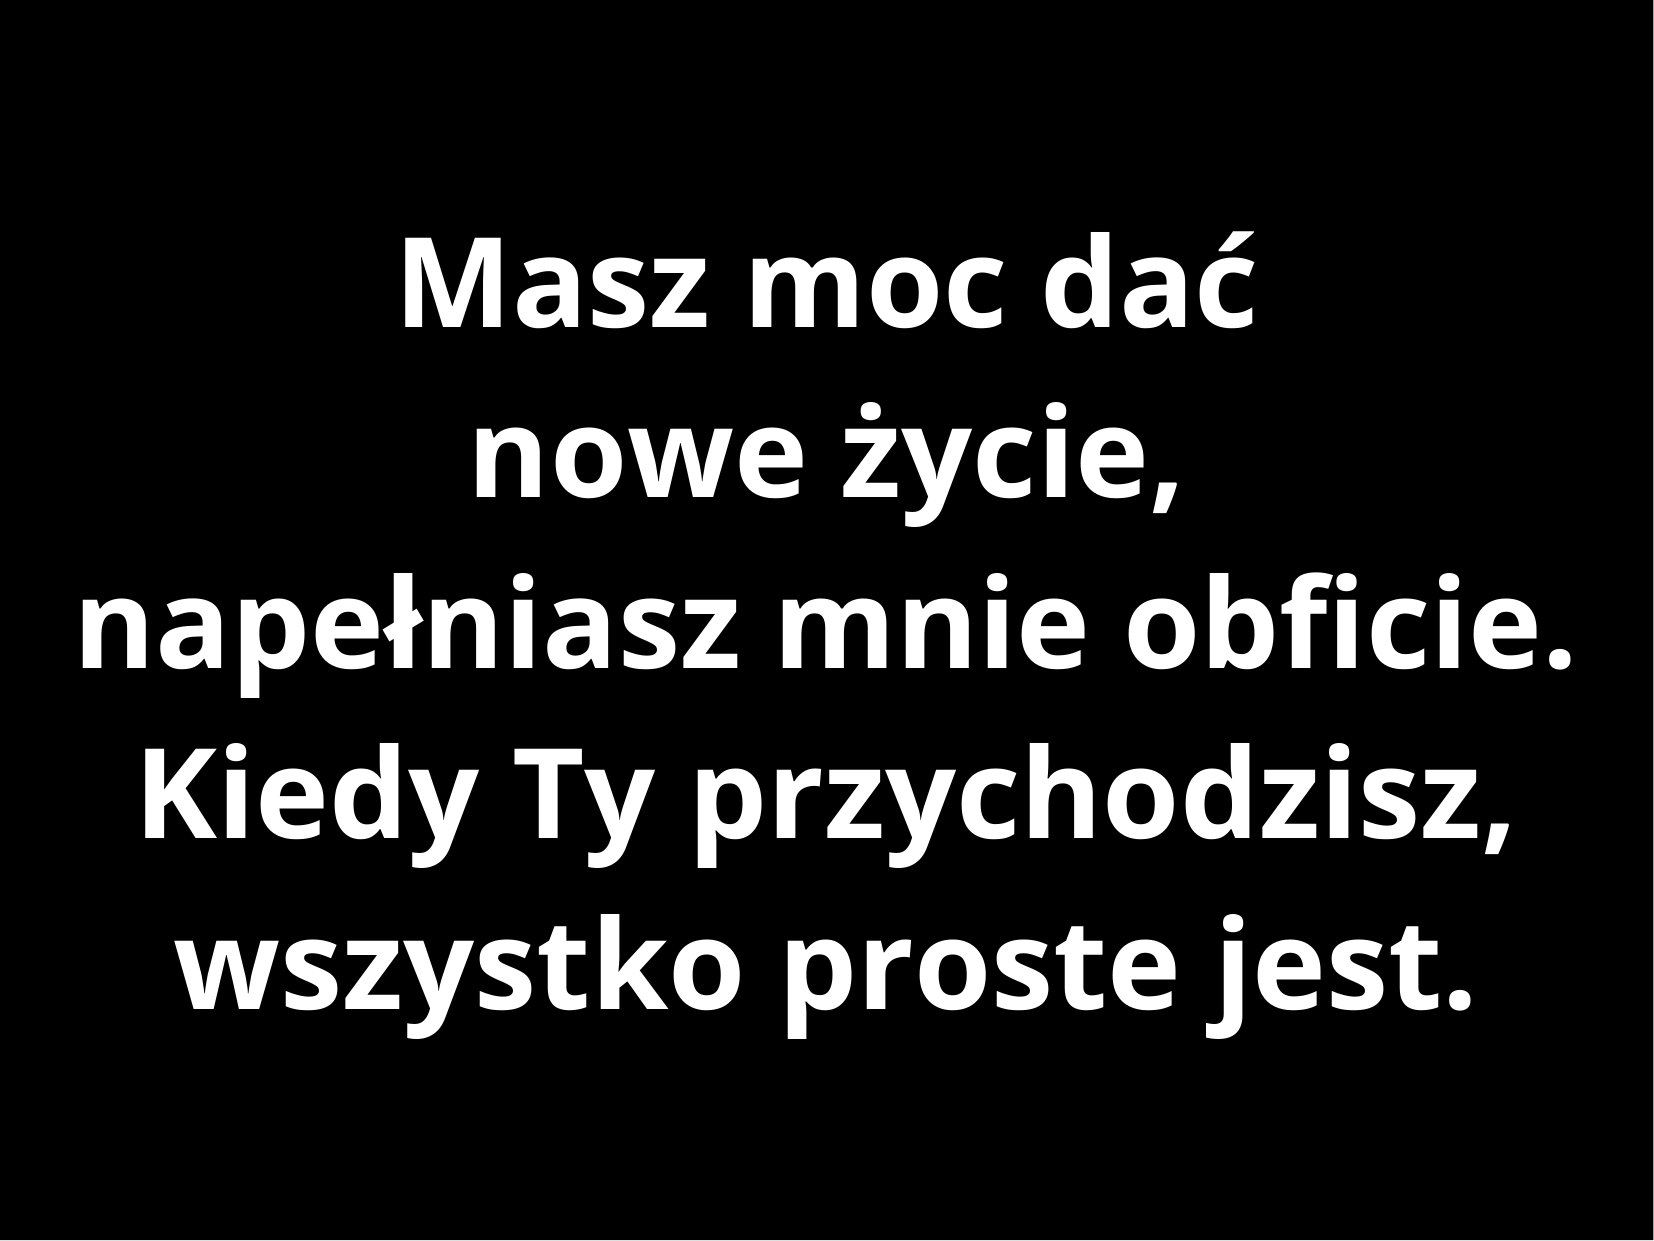

# Masz moc dać nowe życie, napełniasz mnie obficie. Kiedy Ty przychodzisz, wszystko proste jest.